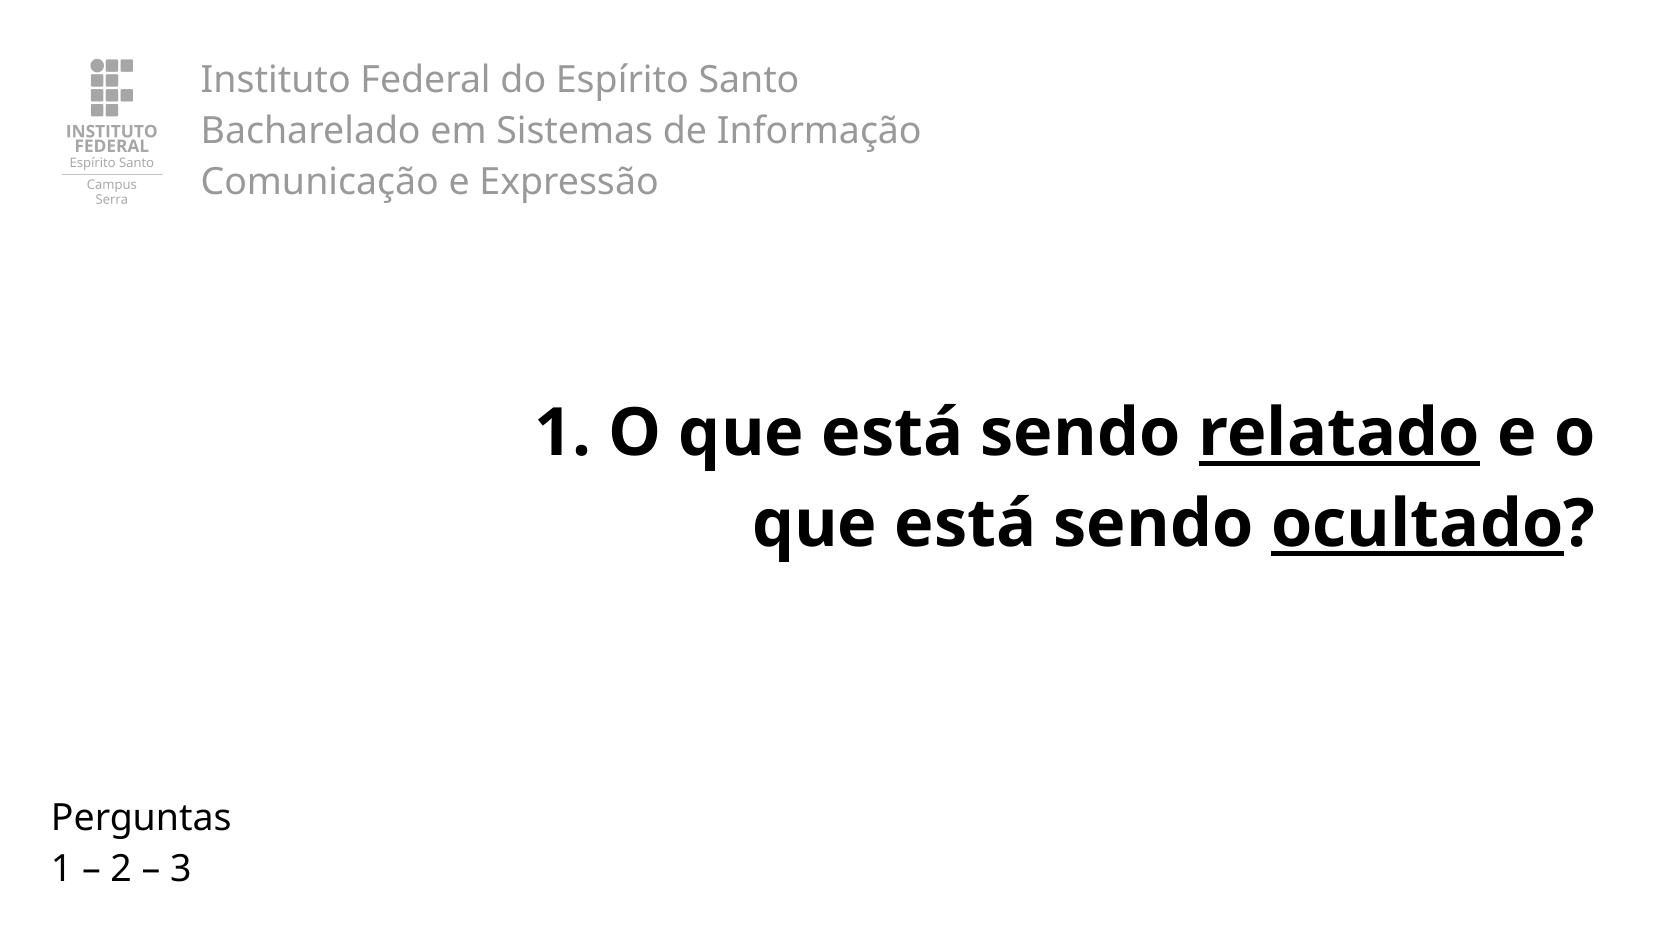

# Instituto Federal do Espírito Santo Bacharelado em Sistemas de Informação Comunicação e Expressão
1. O que está sendo relatado e o que está sendo ocultado?
Perguntas
1 – 2 – 3